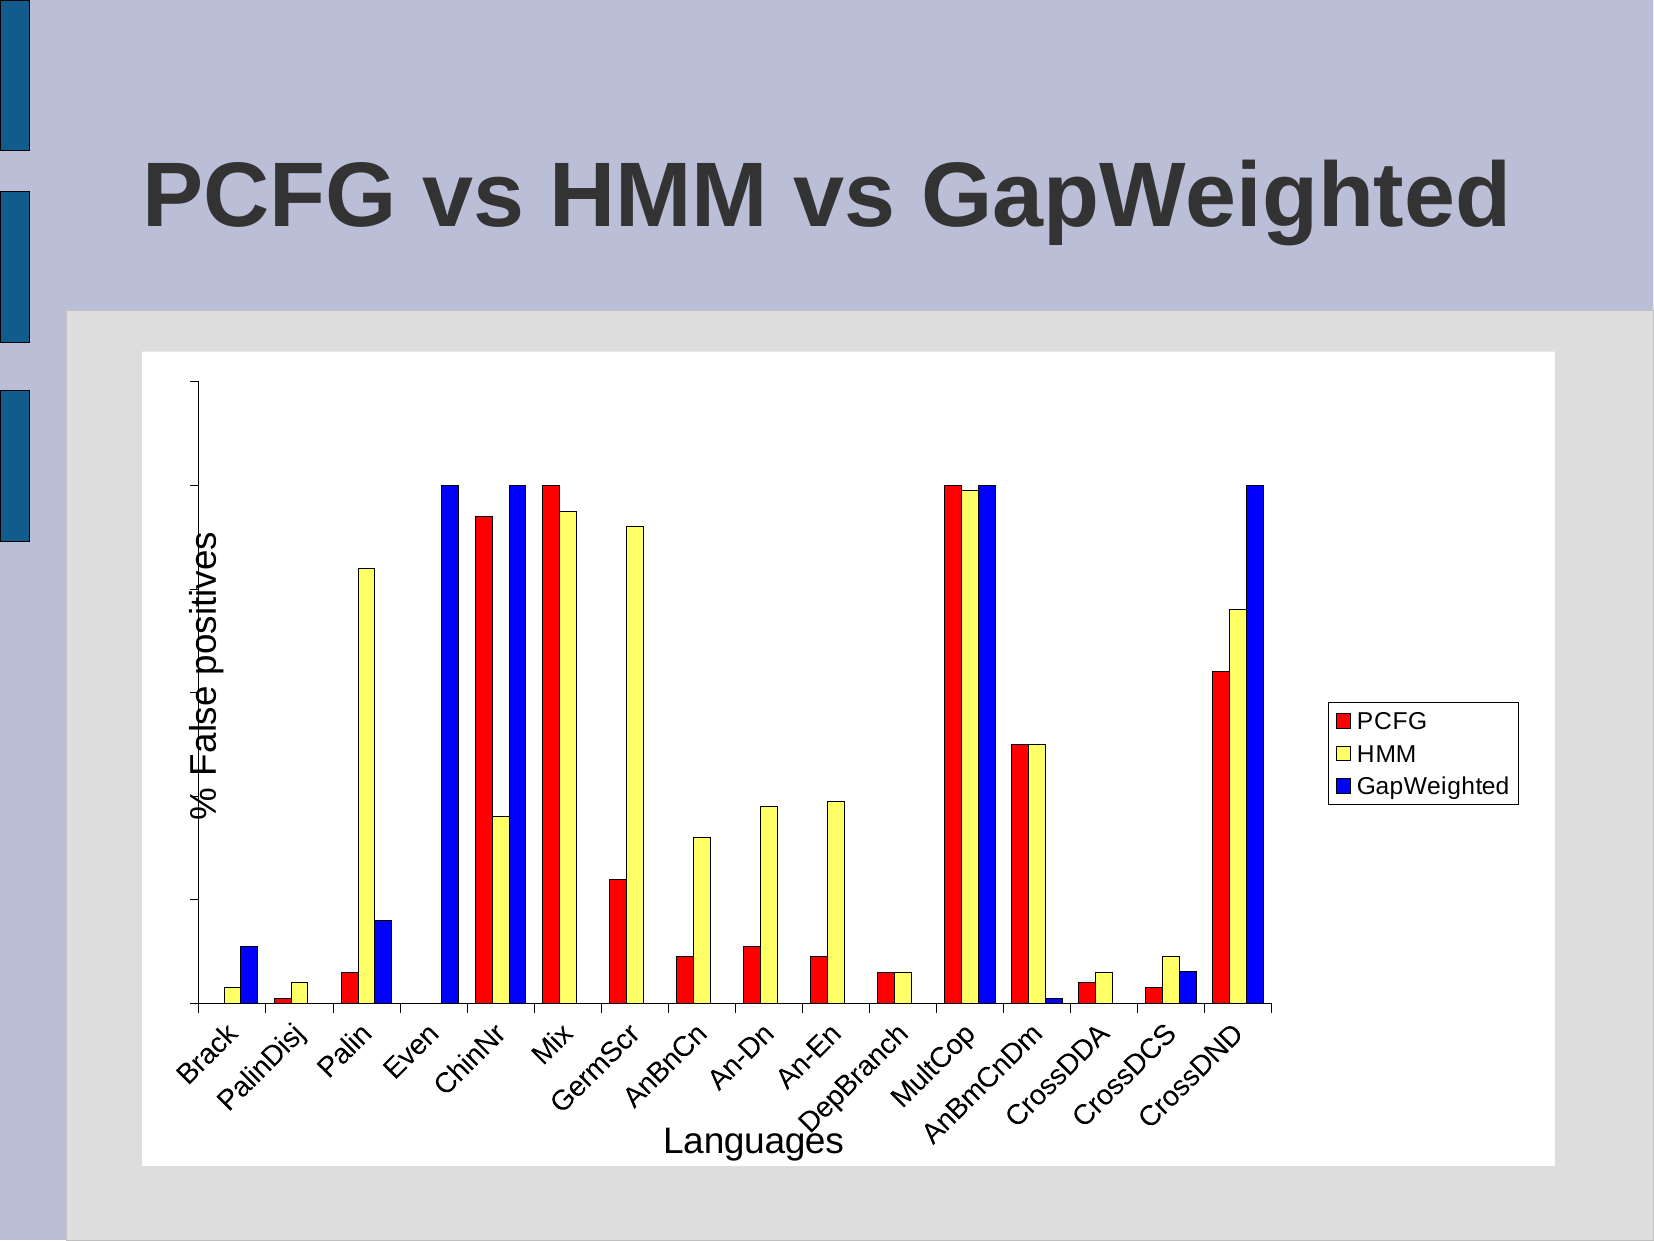

# PCFG vs HMM vs GapWeighted
### Chart
| Category | PCFG | HMM | GapWeighted |
|---|---|---|---|
| Brack | 0.0 | 3.0 | 11.0 |
| PalinDisj | 1.0 | 4.0 | 0.0 |
| Palin | 6.0 | 84.0 | 16.0 |
| Even | 0.0 | 0.0 | 100.0 |
| ChinNr | 94.0 | 36.0 | 100.0 |
| Mix | 100.0 | 95.0 | 0.0 |
| GermScr | 24.0 | 92.0 | 0.0 |
| AnBnCn | 9.0 | 32.0 | 0.0 |
| An-Dn | 11.0 | 38.0 | 0.0 |
| An-En | 9.0 | 39.0 | 0.0 |
| DepBranch | 6.0 | 6.0 | 0.0 |
| MultCop | 100.0 | 99.0 | 100.0 |
| AnBmCnDm | 50.0 | 50.0 | 1.0 |
| CrossDDA | 4.0 | 6.0 | 0.0 |
| CrossDCS | 3.0 | 9.0 | 6.2 |
| CrossDND | 64.0 | 76.0 | 100.0 |